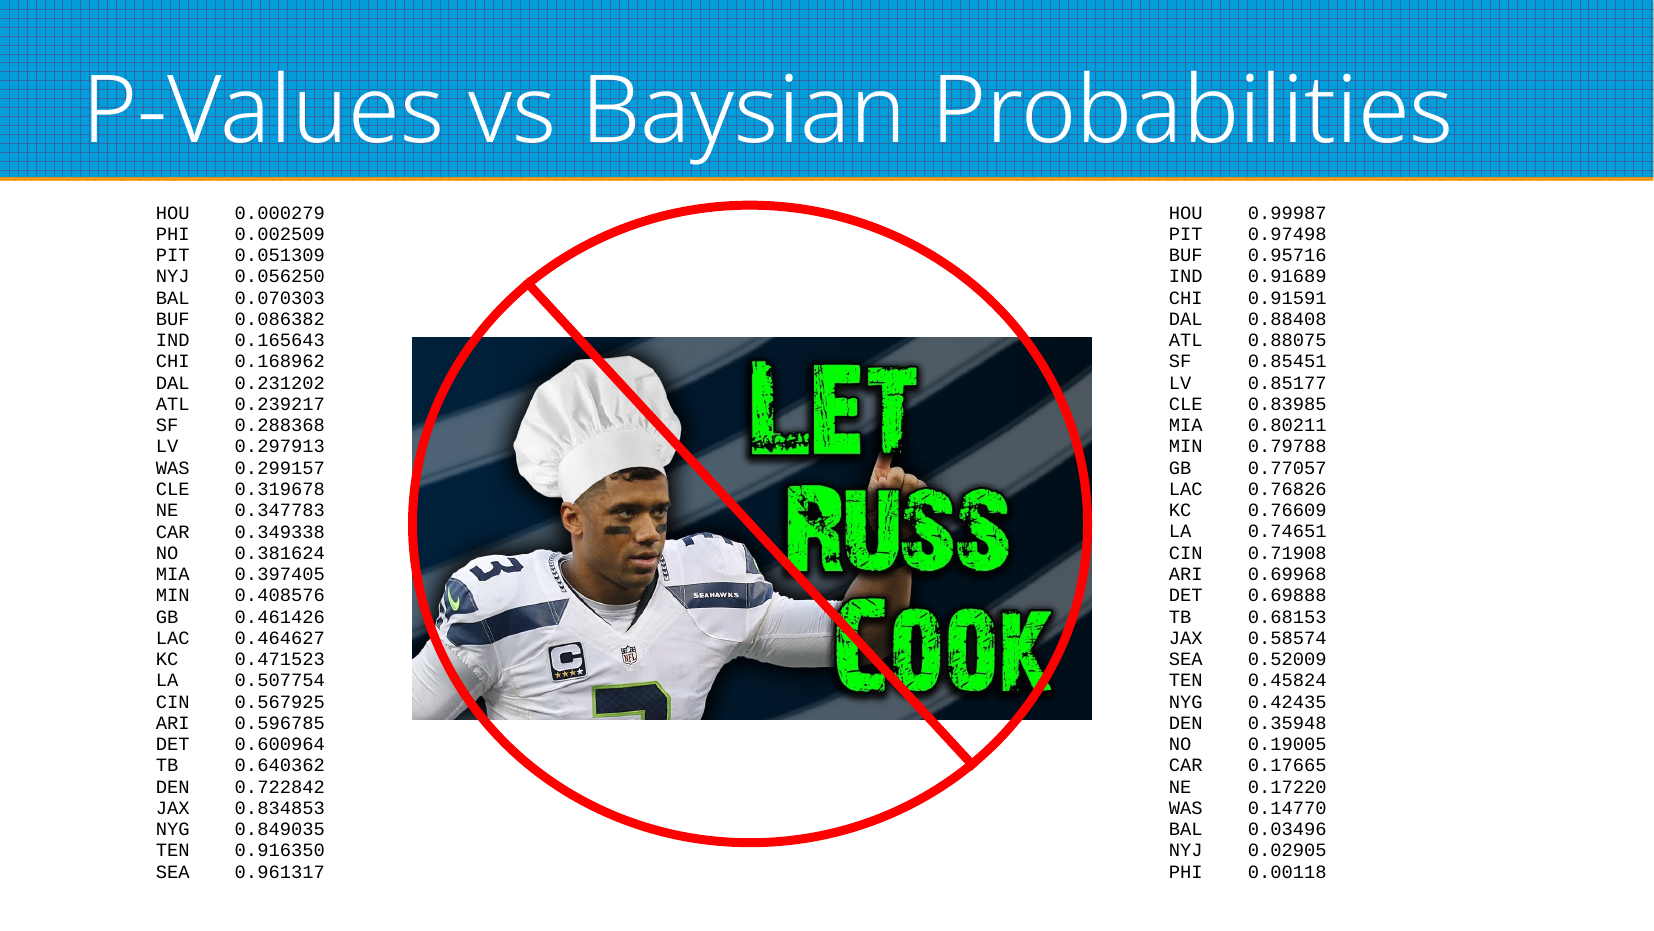

# P-Values vs Baysian Probabilities
HOU 0.99987
PIT 0.97498
BUF 0.95716
IND 0.91689
CHI 0.91591
DAL 0.88408
ATL 0.88075
SF 0.85451
LV 0.85177
CLE 0.83985
MIA 0.80211
MIN 0.79788
GB 0.77057
LAC 0.76826
KC 0.76609
LA 0.74651
CIN 0.71908
ARI 0.69968
DET 0.69888
TB 0.68153
JAX 0.58574
SEA 0.52009
TEN 0.45824
NYG 0.42435
DEN 0.35948
NO 0.19005
CAR 0.17665
NE 0.17220
WAS 0.14770
BAL 0.03496
NYJ 0.02905
PHI 0.00118
HOU 0.000279
PHI 0.002509
PIT 0.051309
NYJ 0.056250
BAL 0.070303
BUF 0.086382
IND 0.165643
CHI 0.168962
DAL 0.231202
ATL 0.239217
SF 0.288368
LV 0.297913
WAS 0.299157
CLE 0.319678
NE 0.347783
CAR 0.349338
NO 0.381624
MIA 0.397405
MIN 0.408576
GB 0.461426
LAC 0.464627
KC 0.471523
LA 0.507754
CIN 0.567925
ARI 0.596785
DET 0.600964
TB 0.640362
DEN 0.722842
JAX 0.834853
NYG 0.849035
TEN 0.916350
SEA 0.961317